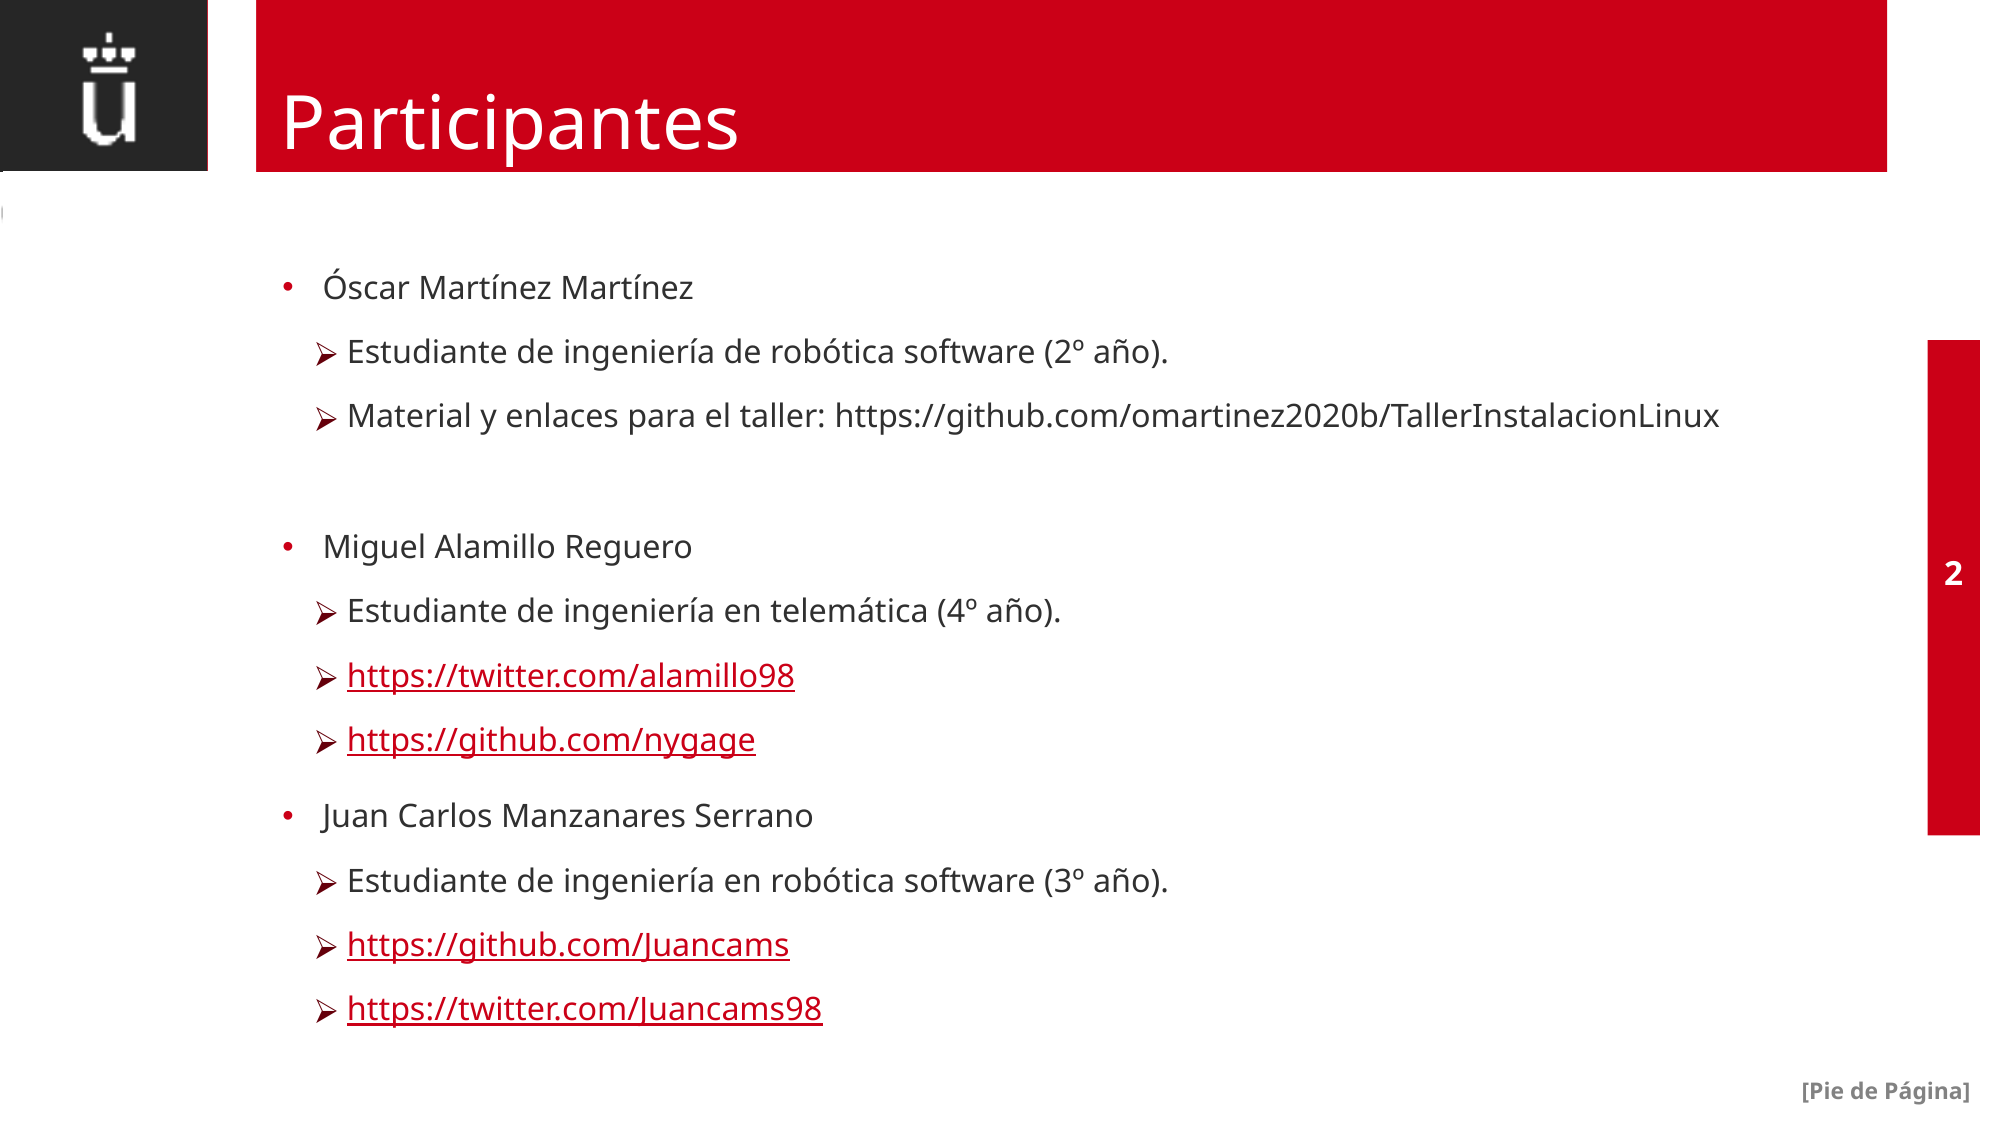

Participantes
# Óscar Martínez Martínez
Estudiante de ingeniería de robótica software (2º año).
Material y enlaces para el taller: https://github.com/omartinez2020b/TallerInstalacionLinux
Miguel Alamillo Reguero
Estudiante de ingeniería en telemática (4º año).
https://twitter.com/alamillo98
https://github.com/nygage
Juan Carlos Manzanares Serrano
Estudiante de ingeniería en robótica software (3º año).
https://github.com/Juancams
https://twitter.com/Juancams98
2
[Pie de Página]